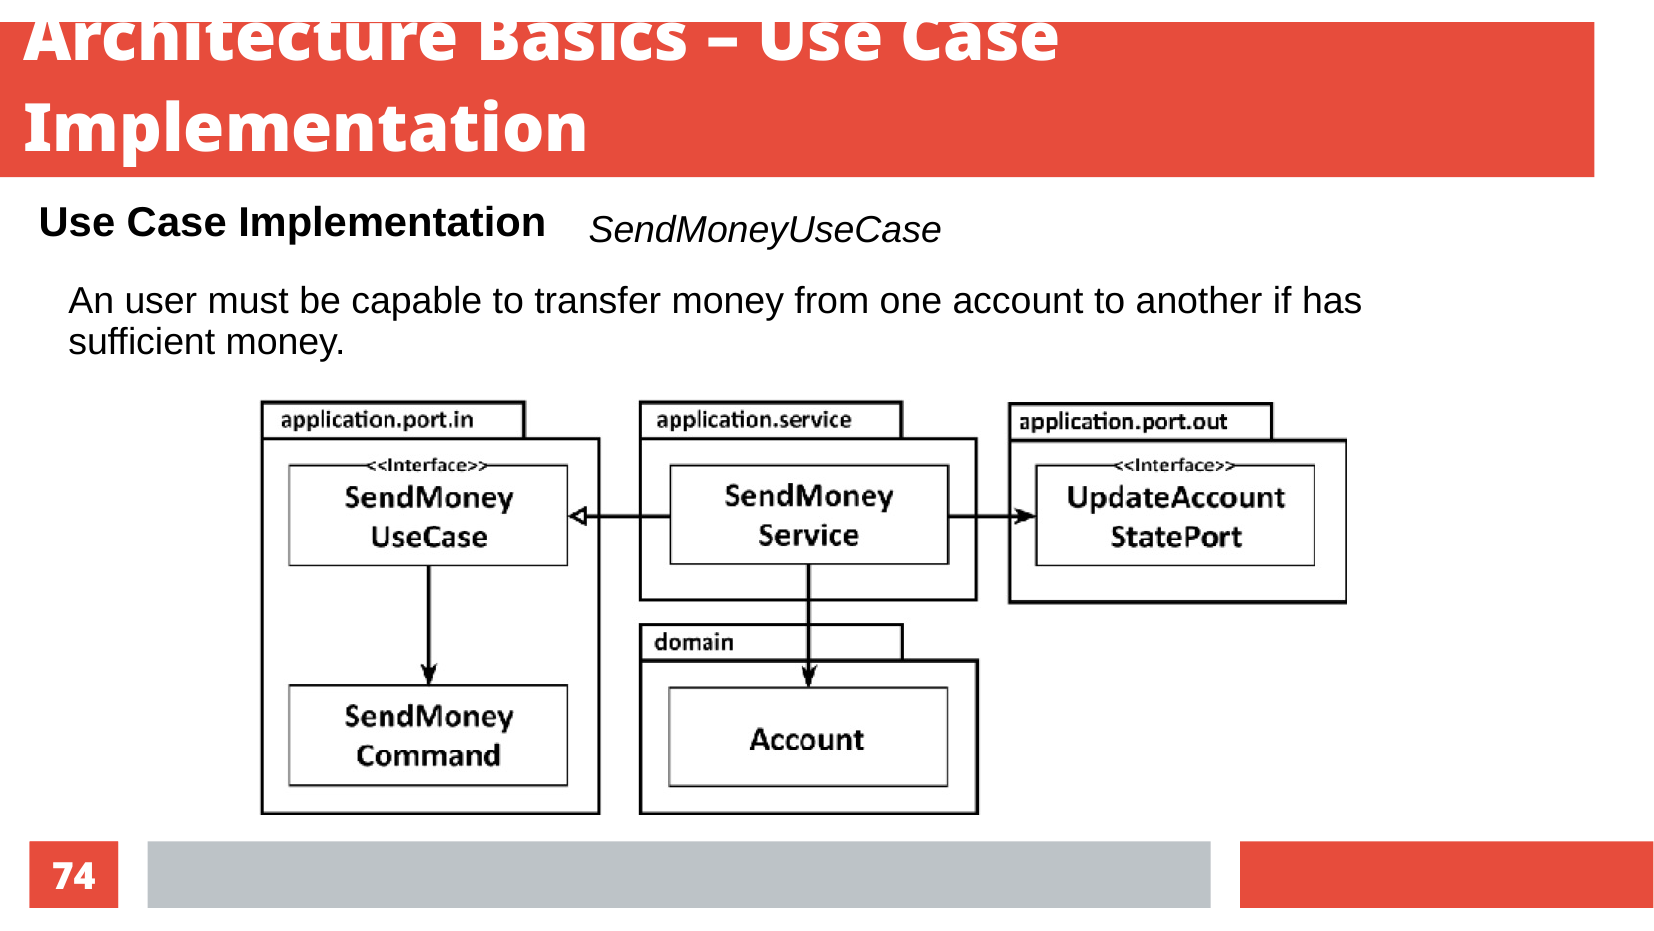

# Architecture Basics – Use Case Implementation
Use Case Implementation
SendMoneyUseCase
An user must be capable to transfer money from one account to another if has sufficient money.
74